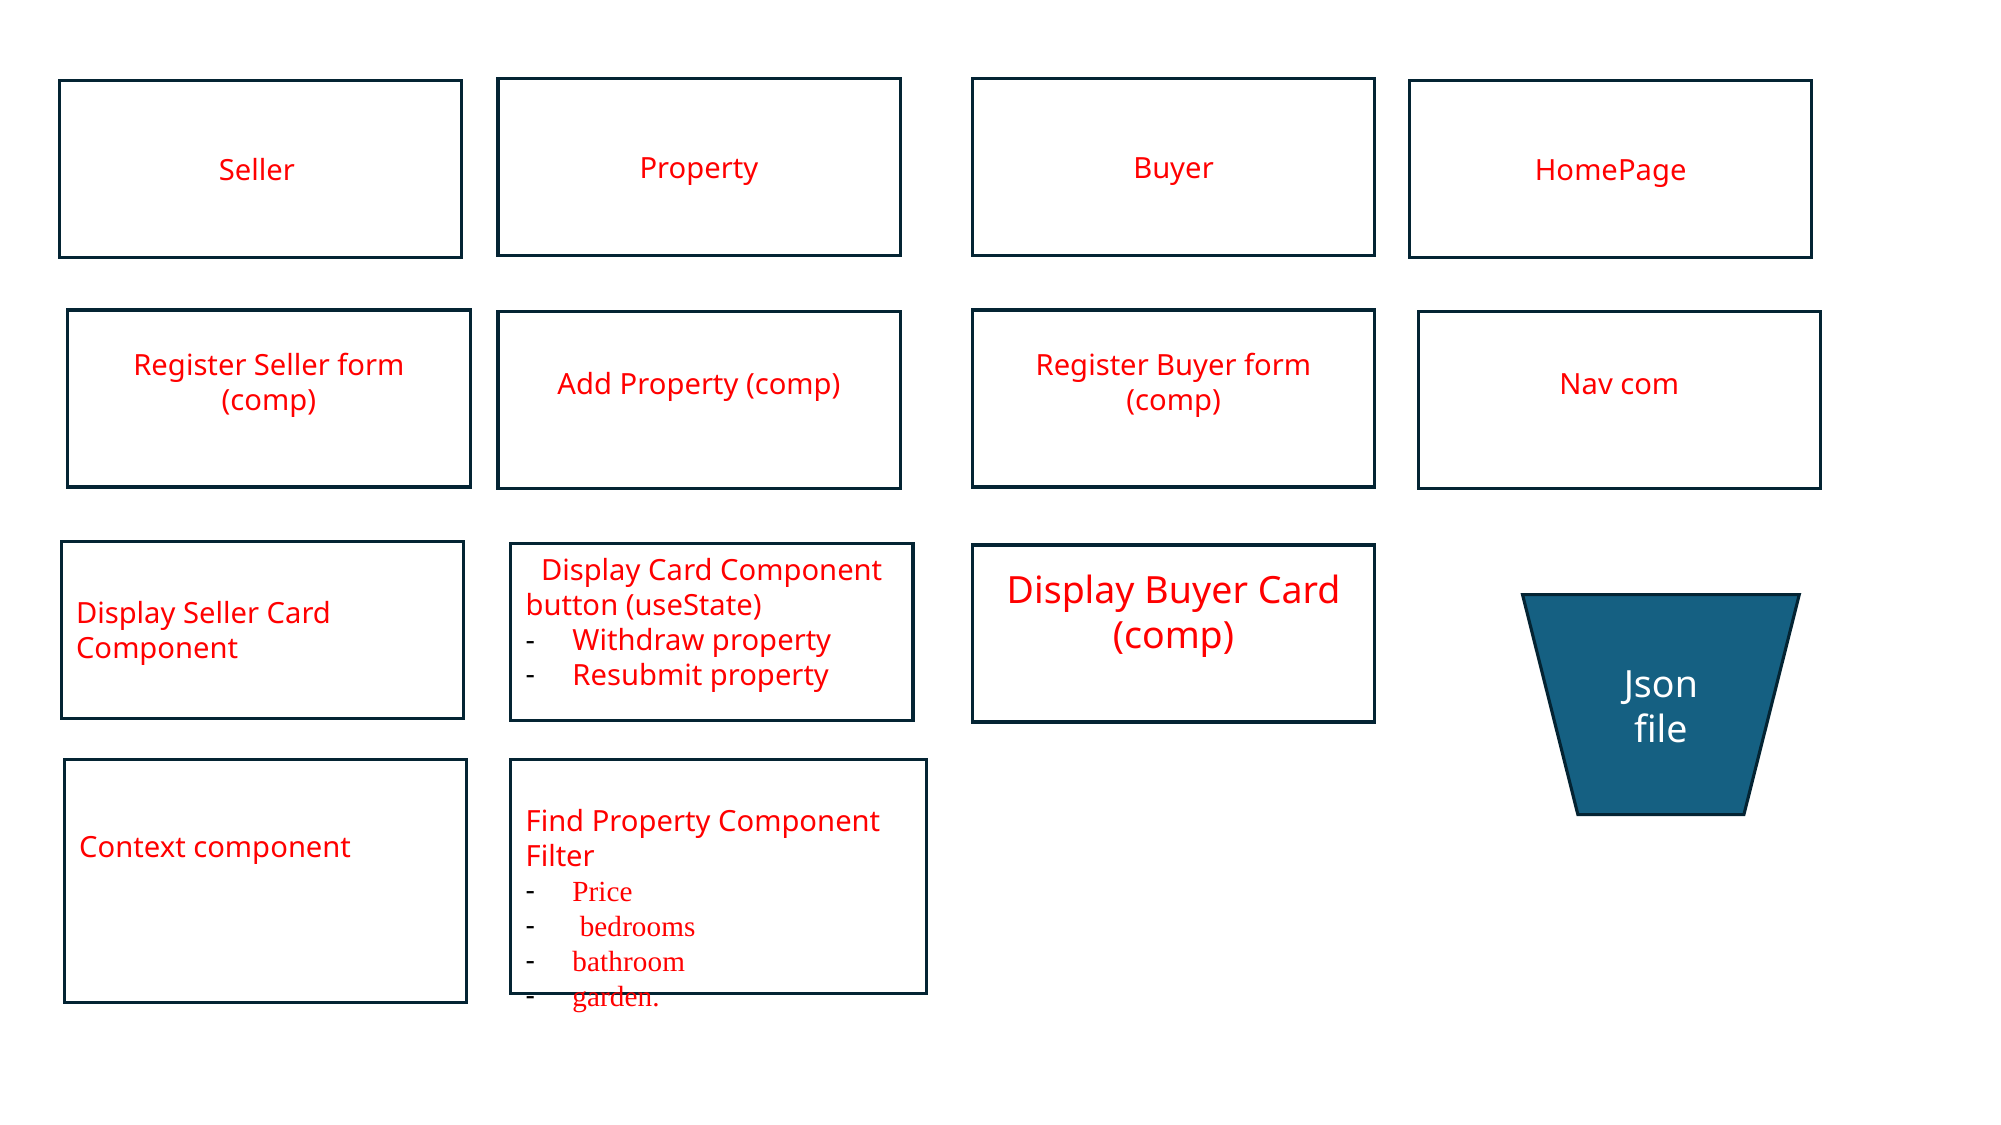

Property
Buyer
Seller
HomePage
Register Seller form (comp)
Register Buyer form (comp)
Add Property (comp)
Nav com
Display Seller Card Component
Display Card Component
button (useState)
Withdraw property
Resubmit property
Display Buyer Card (comp)
Json file
Context component
Find Property Component Filter
Price
 bedrooms
bathroom
garden.